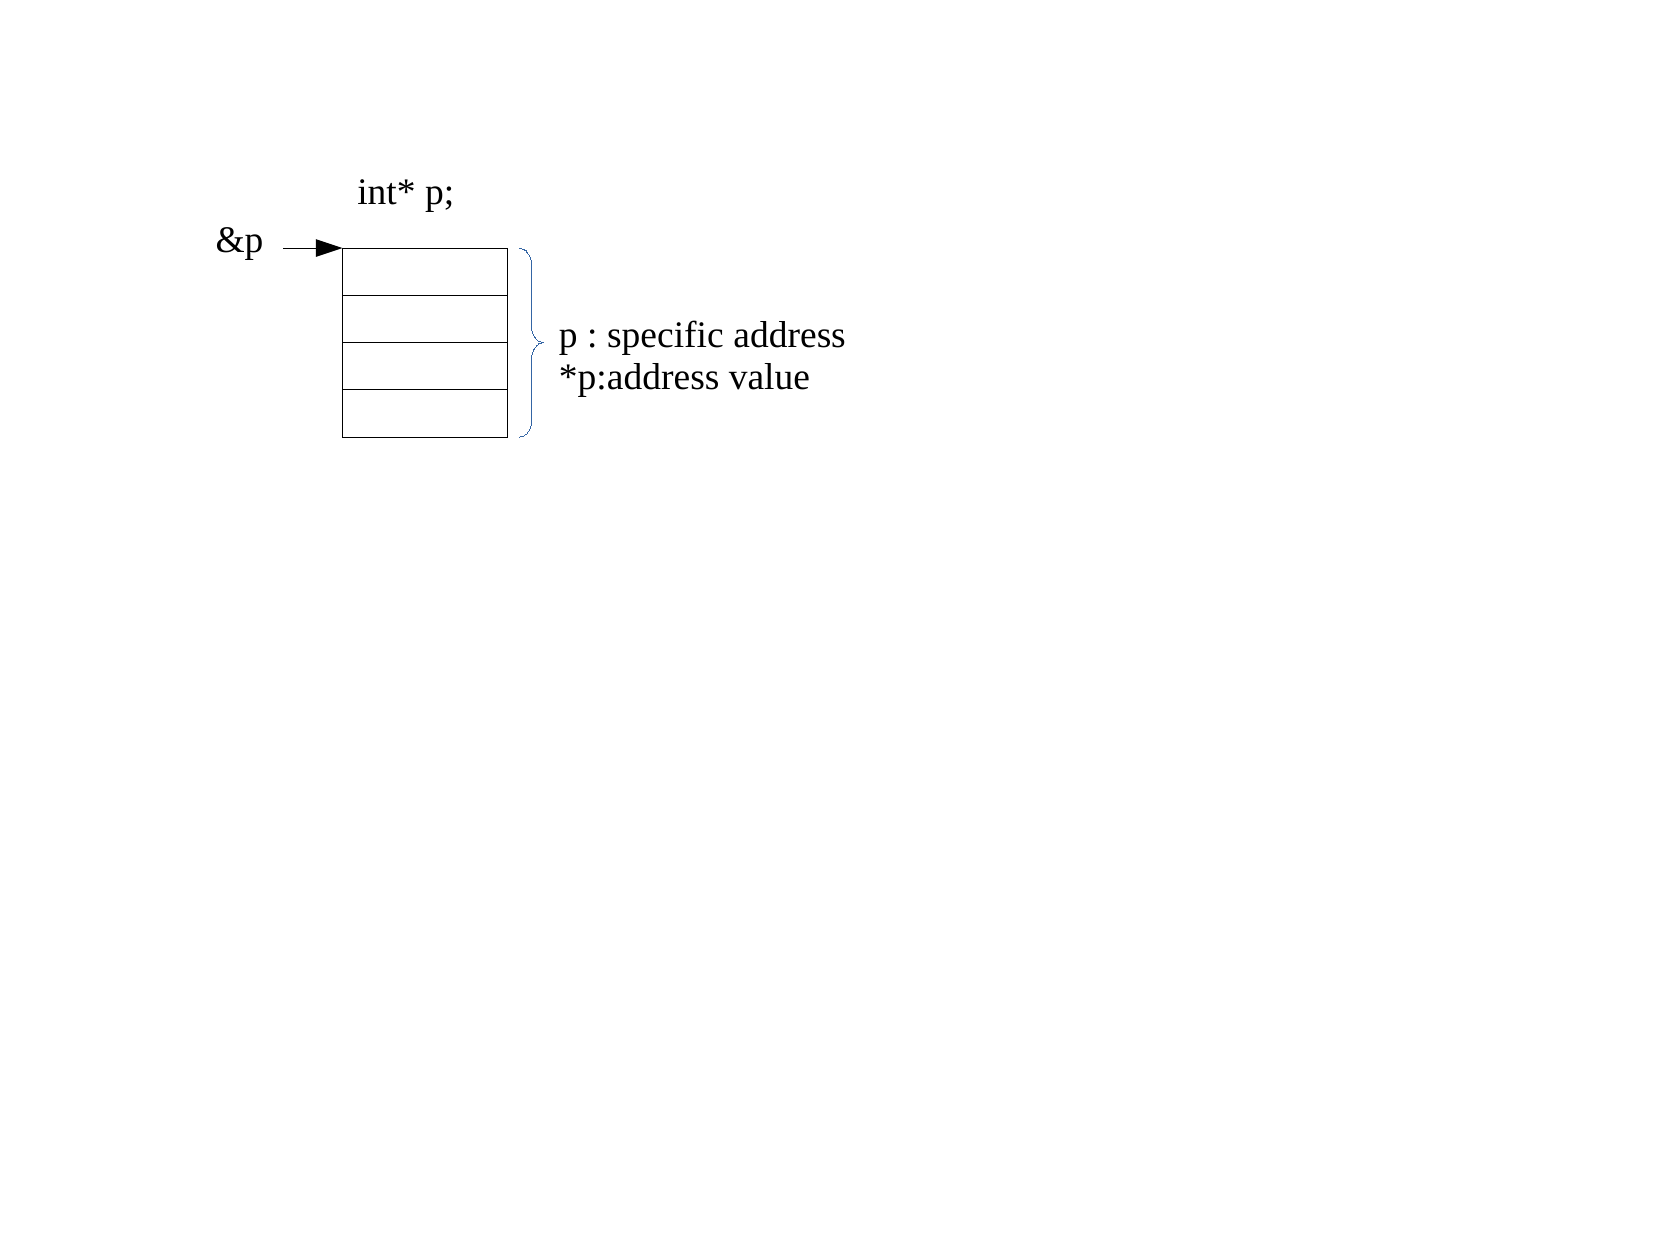

int* p;
&p
p : specific address
*p:address value